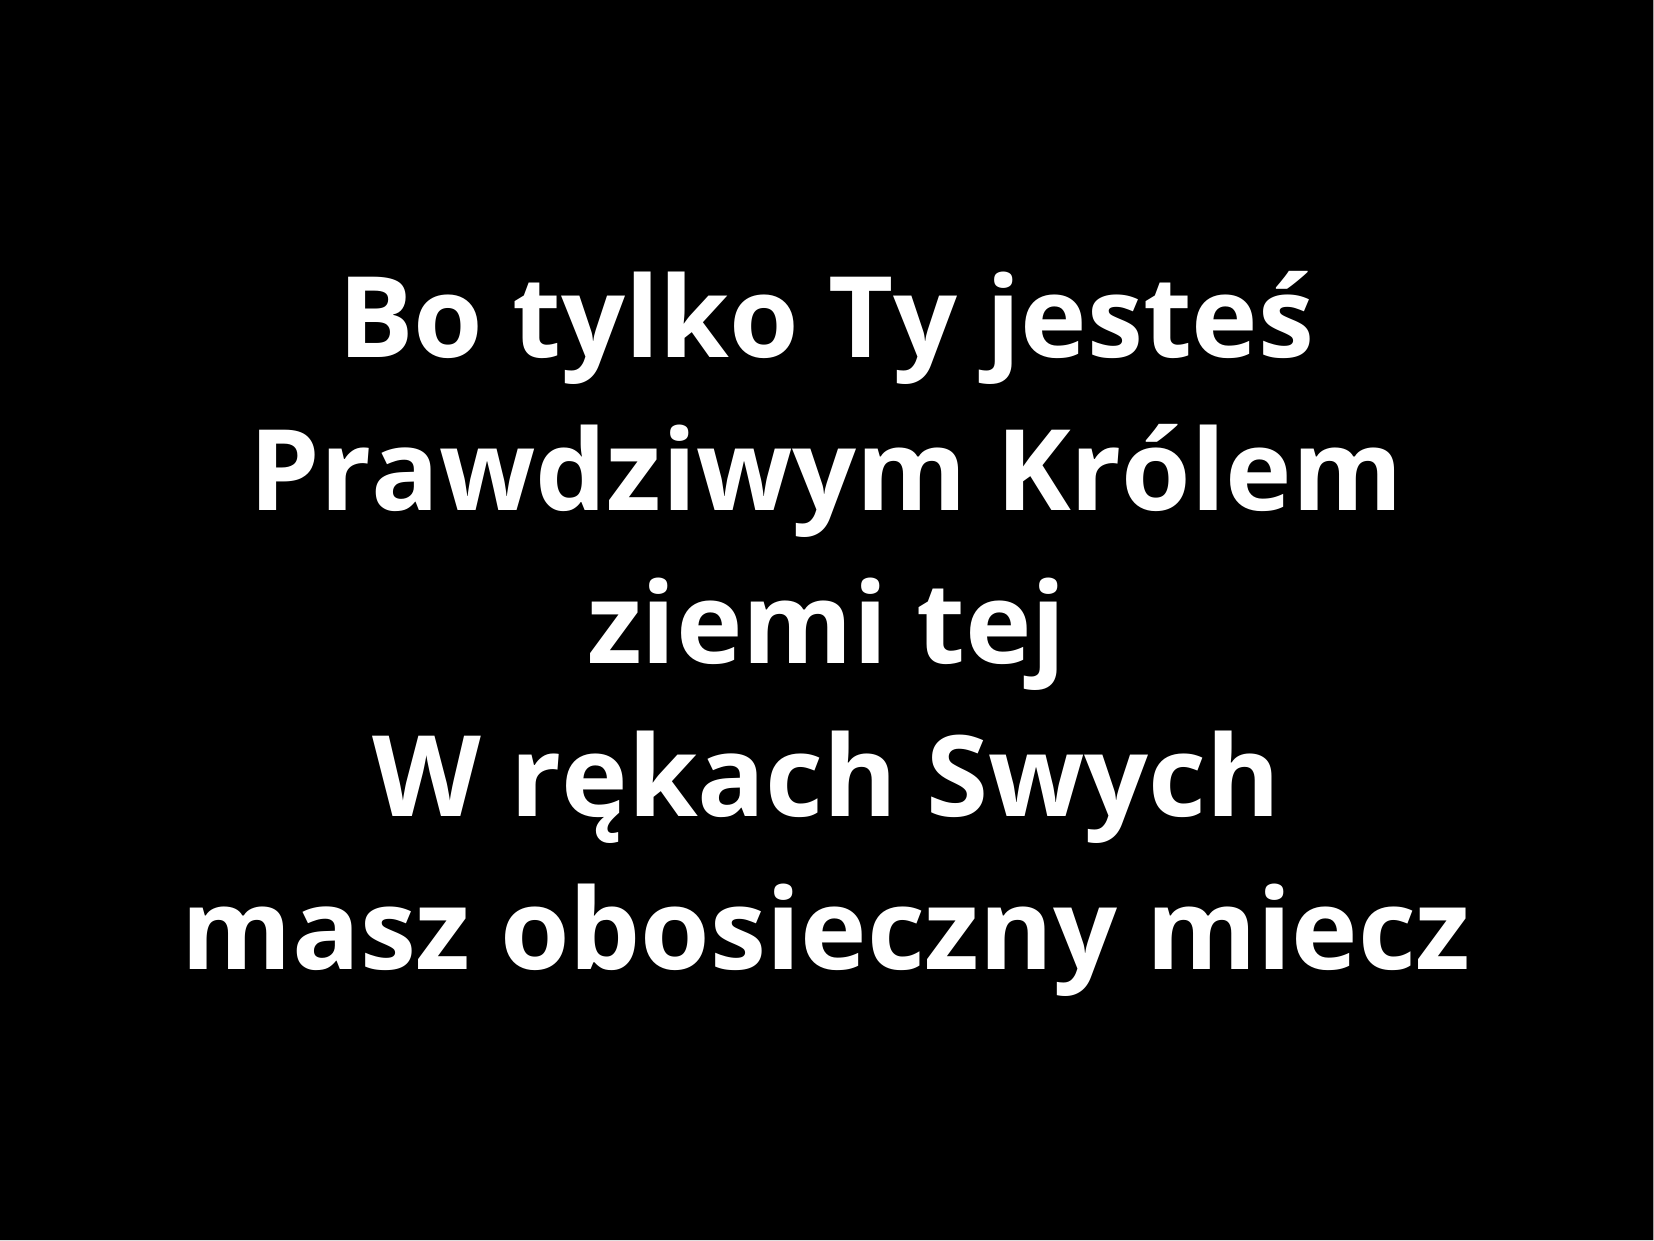

# Bo tylko Ty jesteś Prawdziwym Królem ziemi tej W rękach Swych masz obosieczny miecz